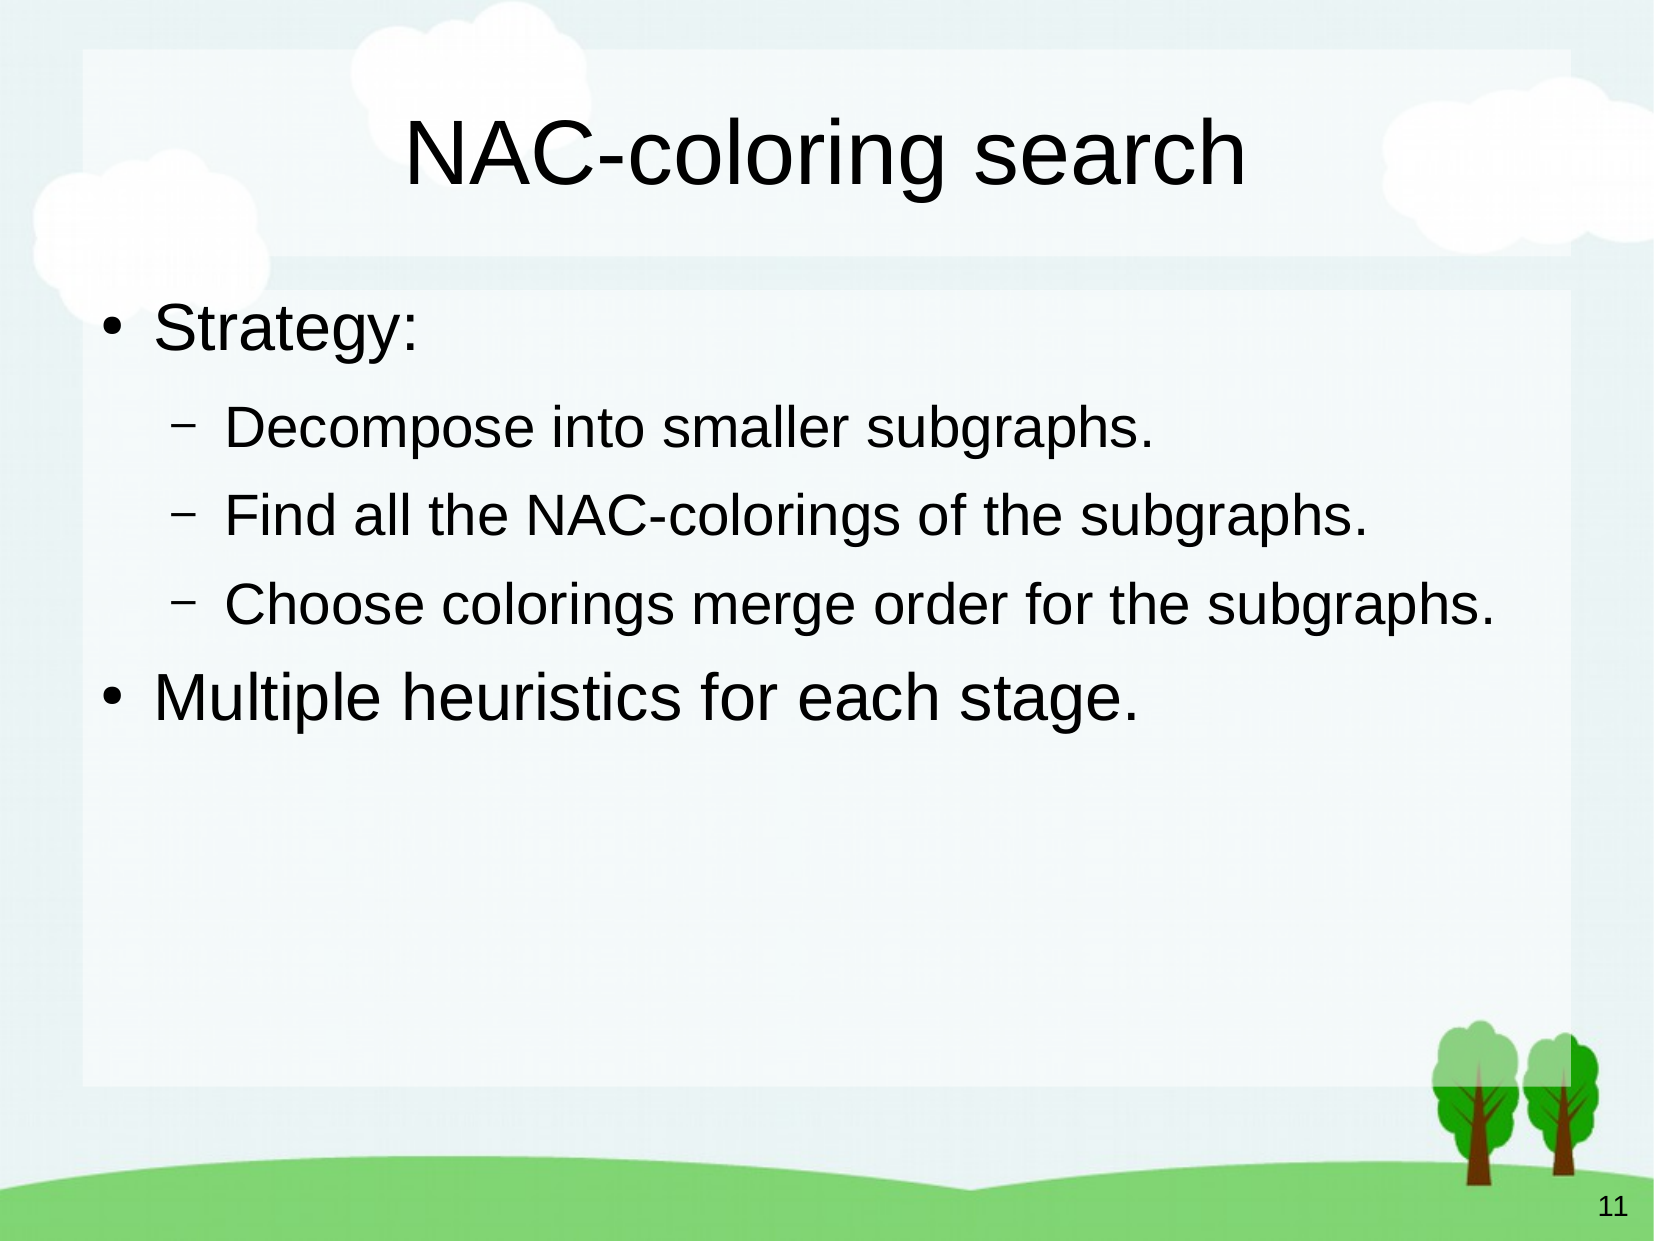

# NAC-coloring search
Strategy:
Decompose into smaller subgraphs.
Find all the NAC-colorings of the subgraphs.
Choose colorings merge order for the subgraphs.
Multiple heuristics for each stage.
11